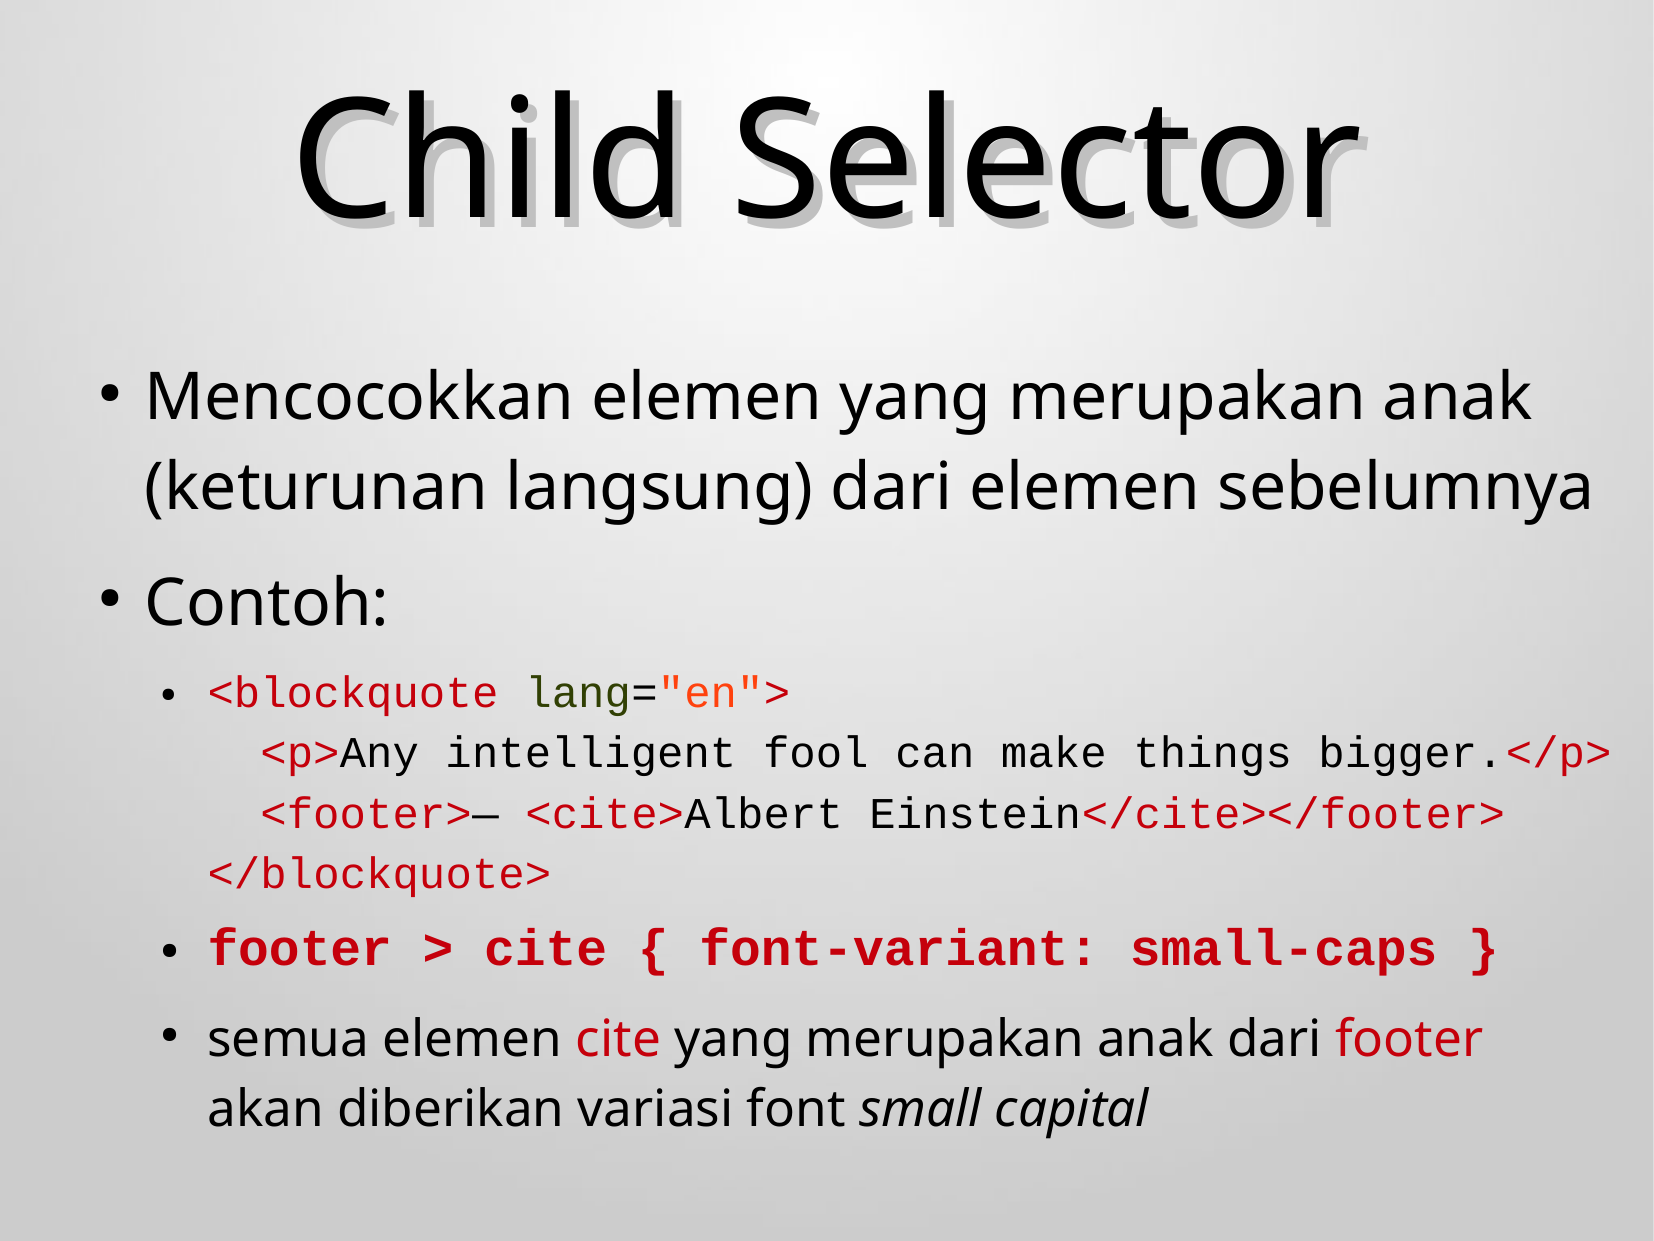

# Child Selector
Mencocokkan elemen yang merupakan anak (keturunan langsung) dari elemen sebelumnya
Contoh:
<blockquote lang="en">
 <p>Any intelligent fool can make things bigger.</p>
 <footer>— <cite>Albert Einstein</cite></footer>
</blockquote>
footer > cite { font-variant: small-caps }
semua elemen cite yang merupakan anak dari footer akan diberikan variasi font small capital